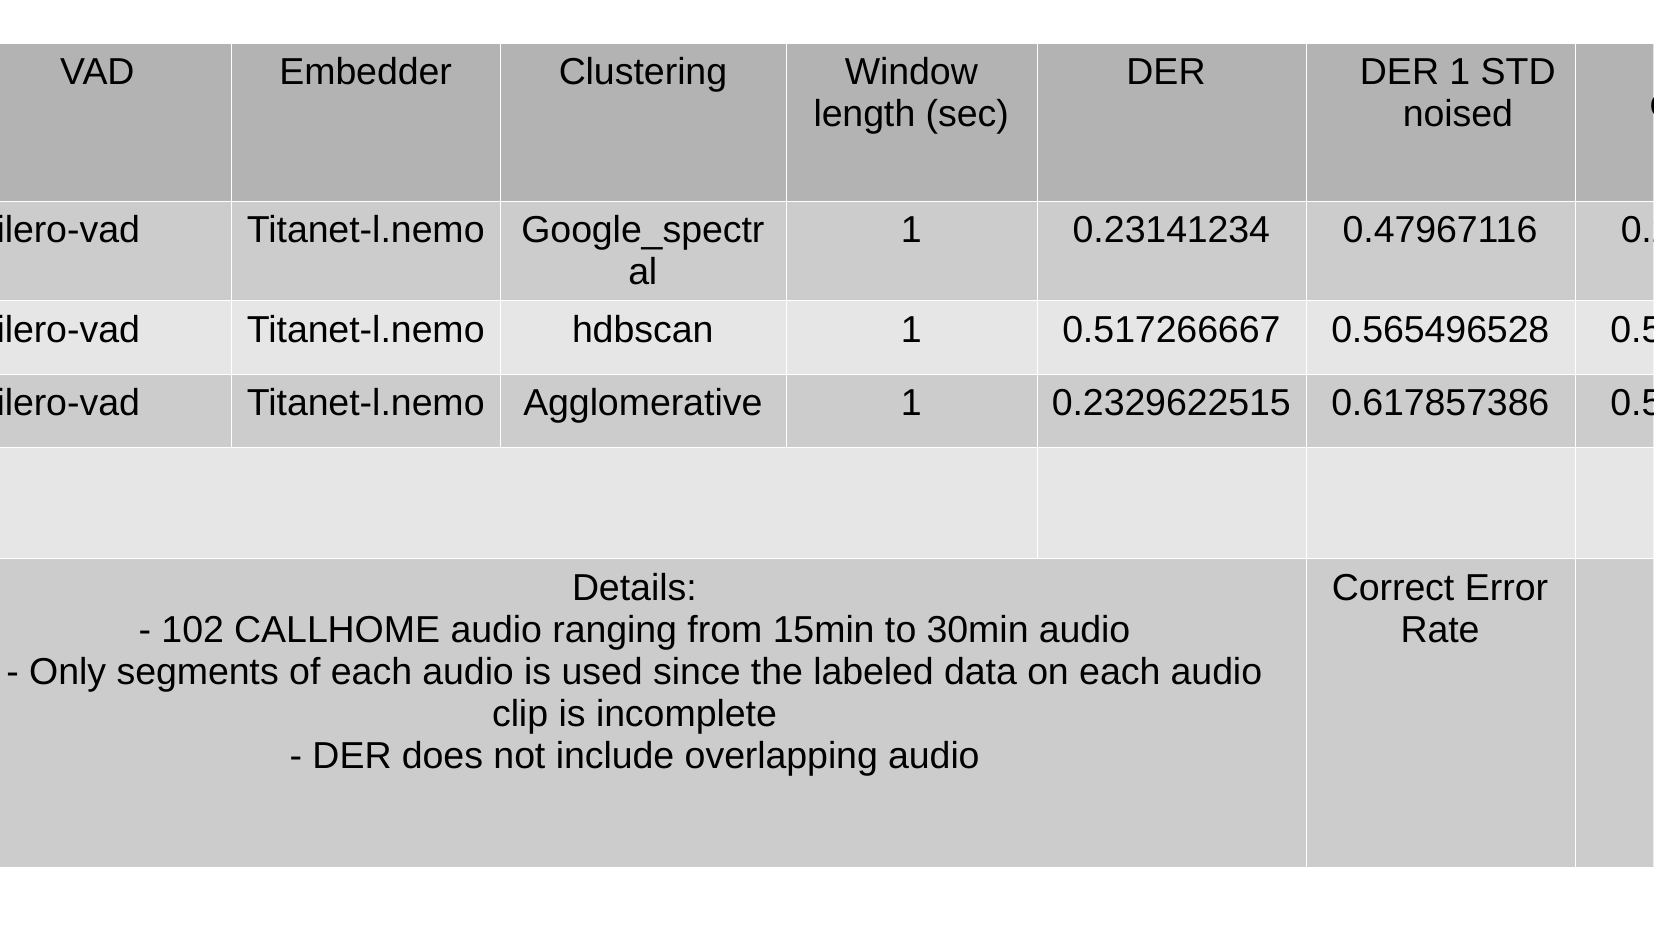

| VAD | Embedder | Clustering | Window length (sec) | DER | DER 1 STD noised | DER CHATTER |
| --- | --- | --- | --- | --- | --- | --- |
| silero-vad | Titanet-l.nemo | Google\_spectral | 1 | 0.23141234 | 0.47967116 | 0.2857853 |
| silero-vad | Titanet-l.nemo | hdbscan | 1 | 0.517266667 | 0.565496528 | 0.51851348 |
| silero-vad | Titanet-l.nemo | Agglomerative | 1 | 0.2329622515 | 0.617857386 | 0.51291458 |
| | | | | | | |
| Details: - 102 CALLHOME audio ranging from 15min to 30min audio - Only segments of each audio is used since the labeled data on each audio clip is incomplete - DER does not include overlapping audio | | | | | Correct Error Rate | |